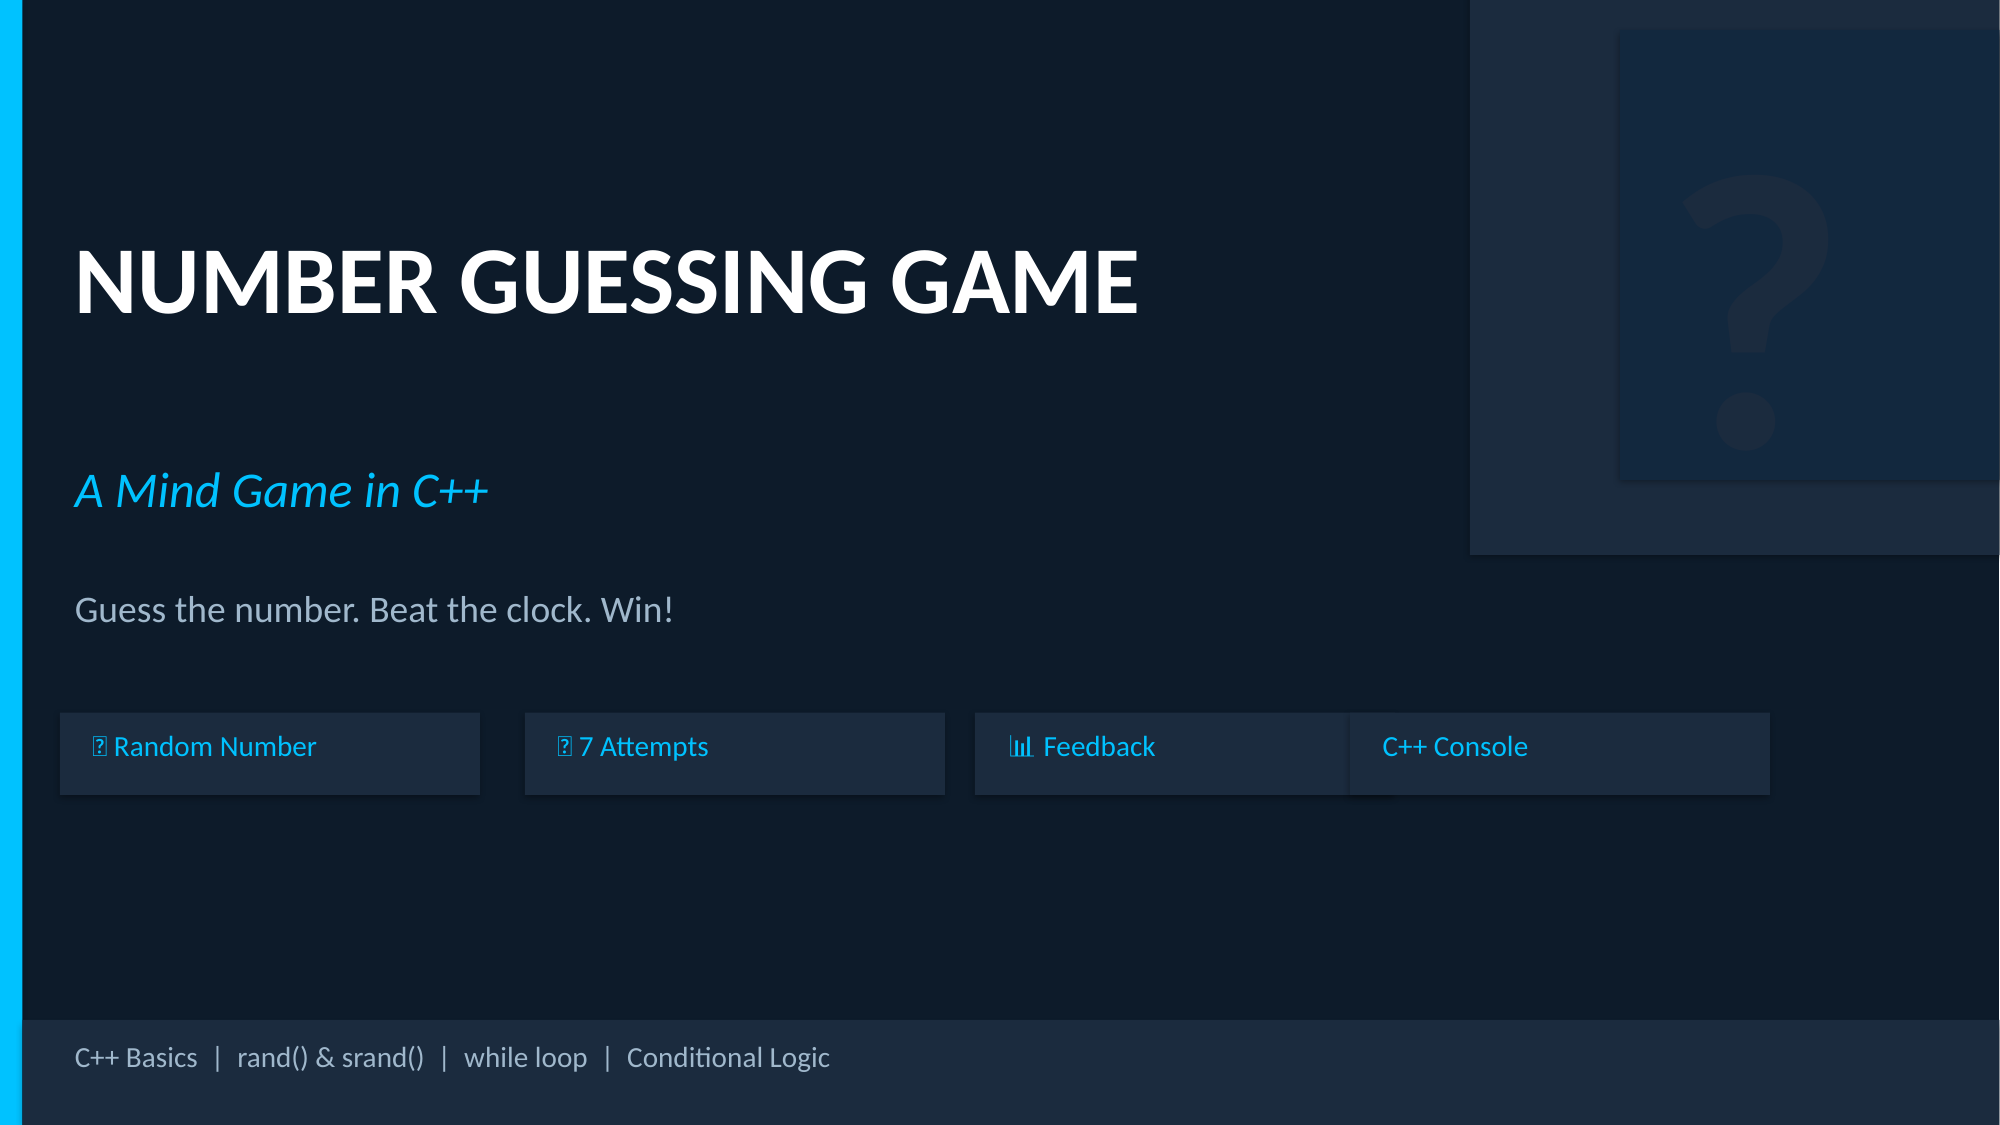

?
NUMBER GUESSING GAME
A Mind Game in C++
Guess the number. Beat the clock. Win!
🎯 Random Number
🔁 7 Attempts
📊 Feedback
C++ Console
C++ Basics | rand() & srand() | while loop | Conditional Logic